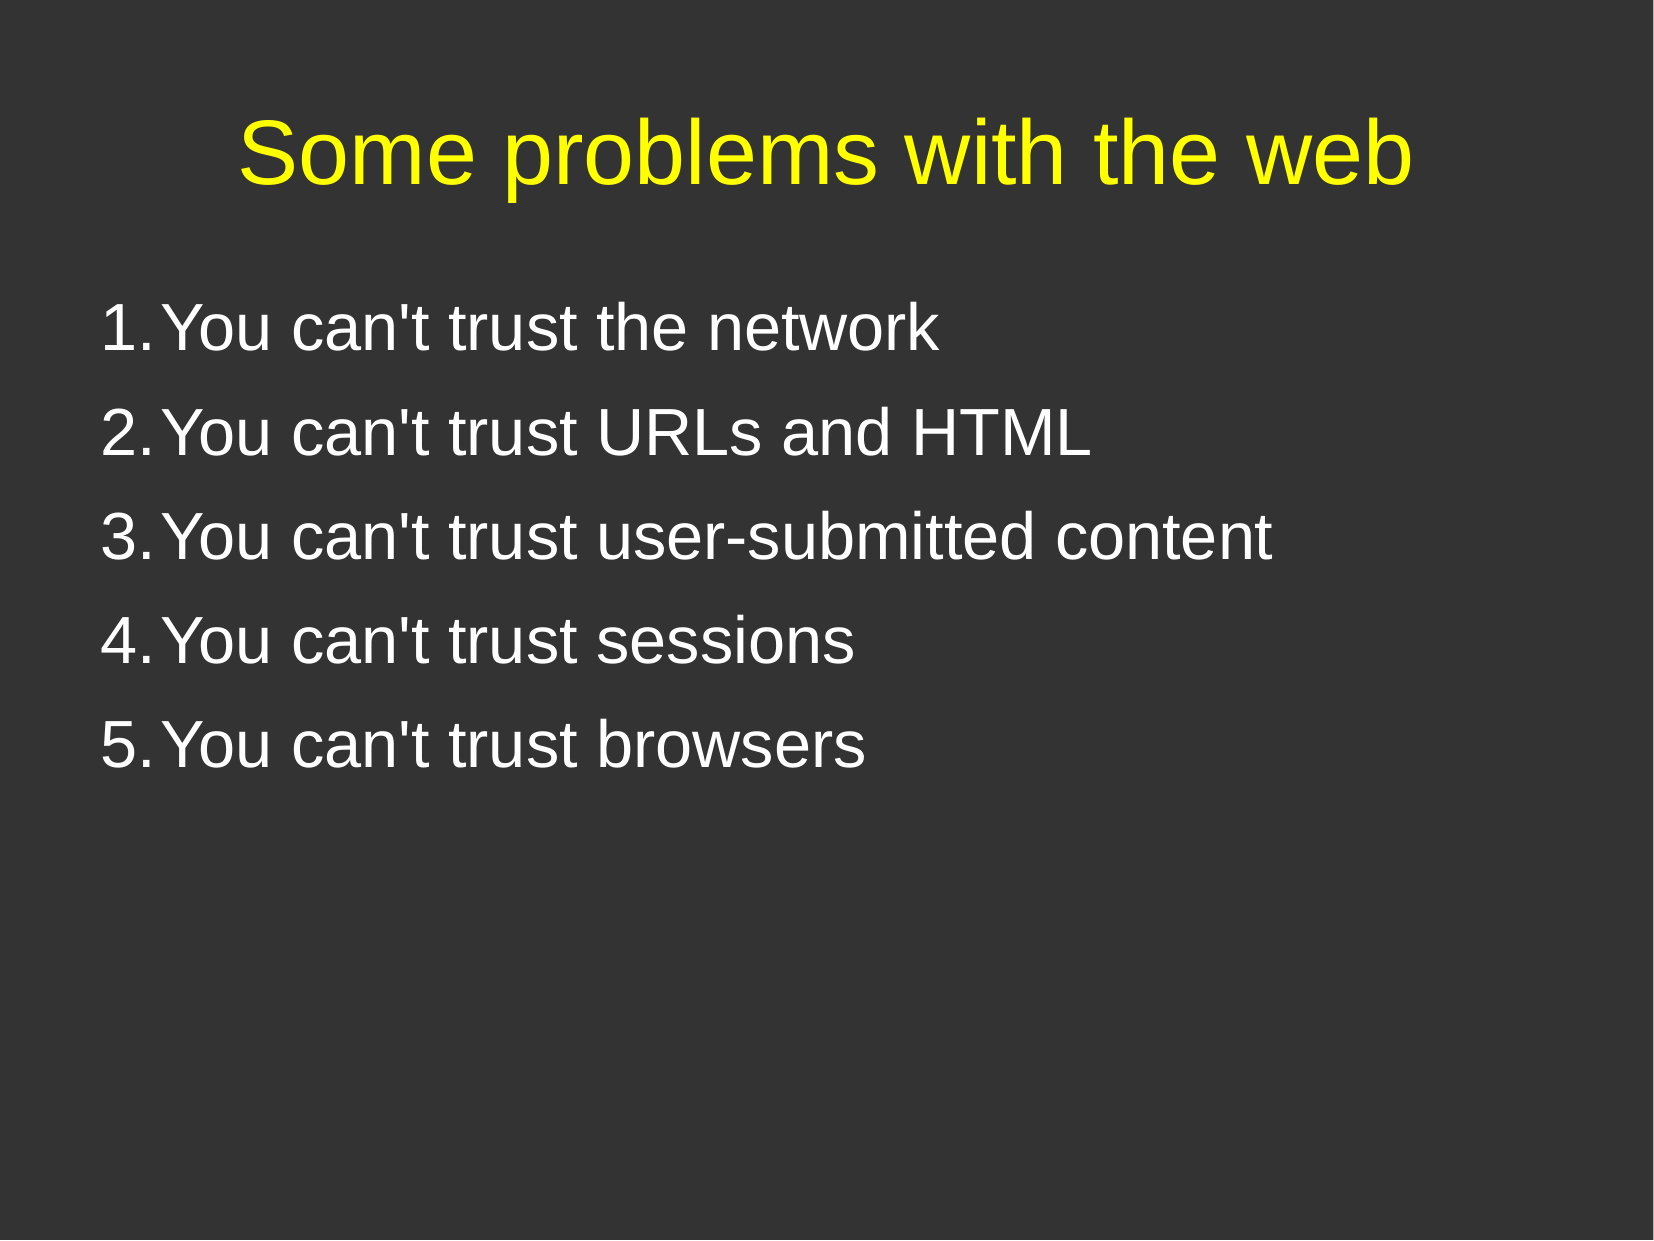

# Some problems with the web
You can't trust the network
You can't trust URLs and HTML
You can't trust user-submitted content
You can't trust sessions
You can't trust browsers